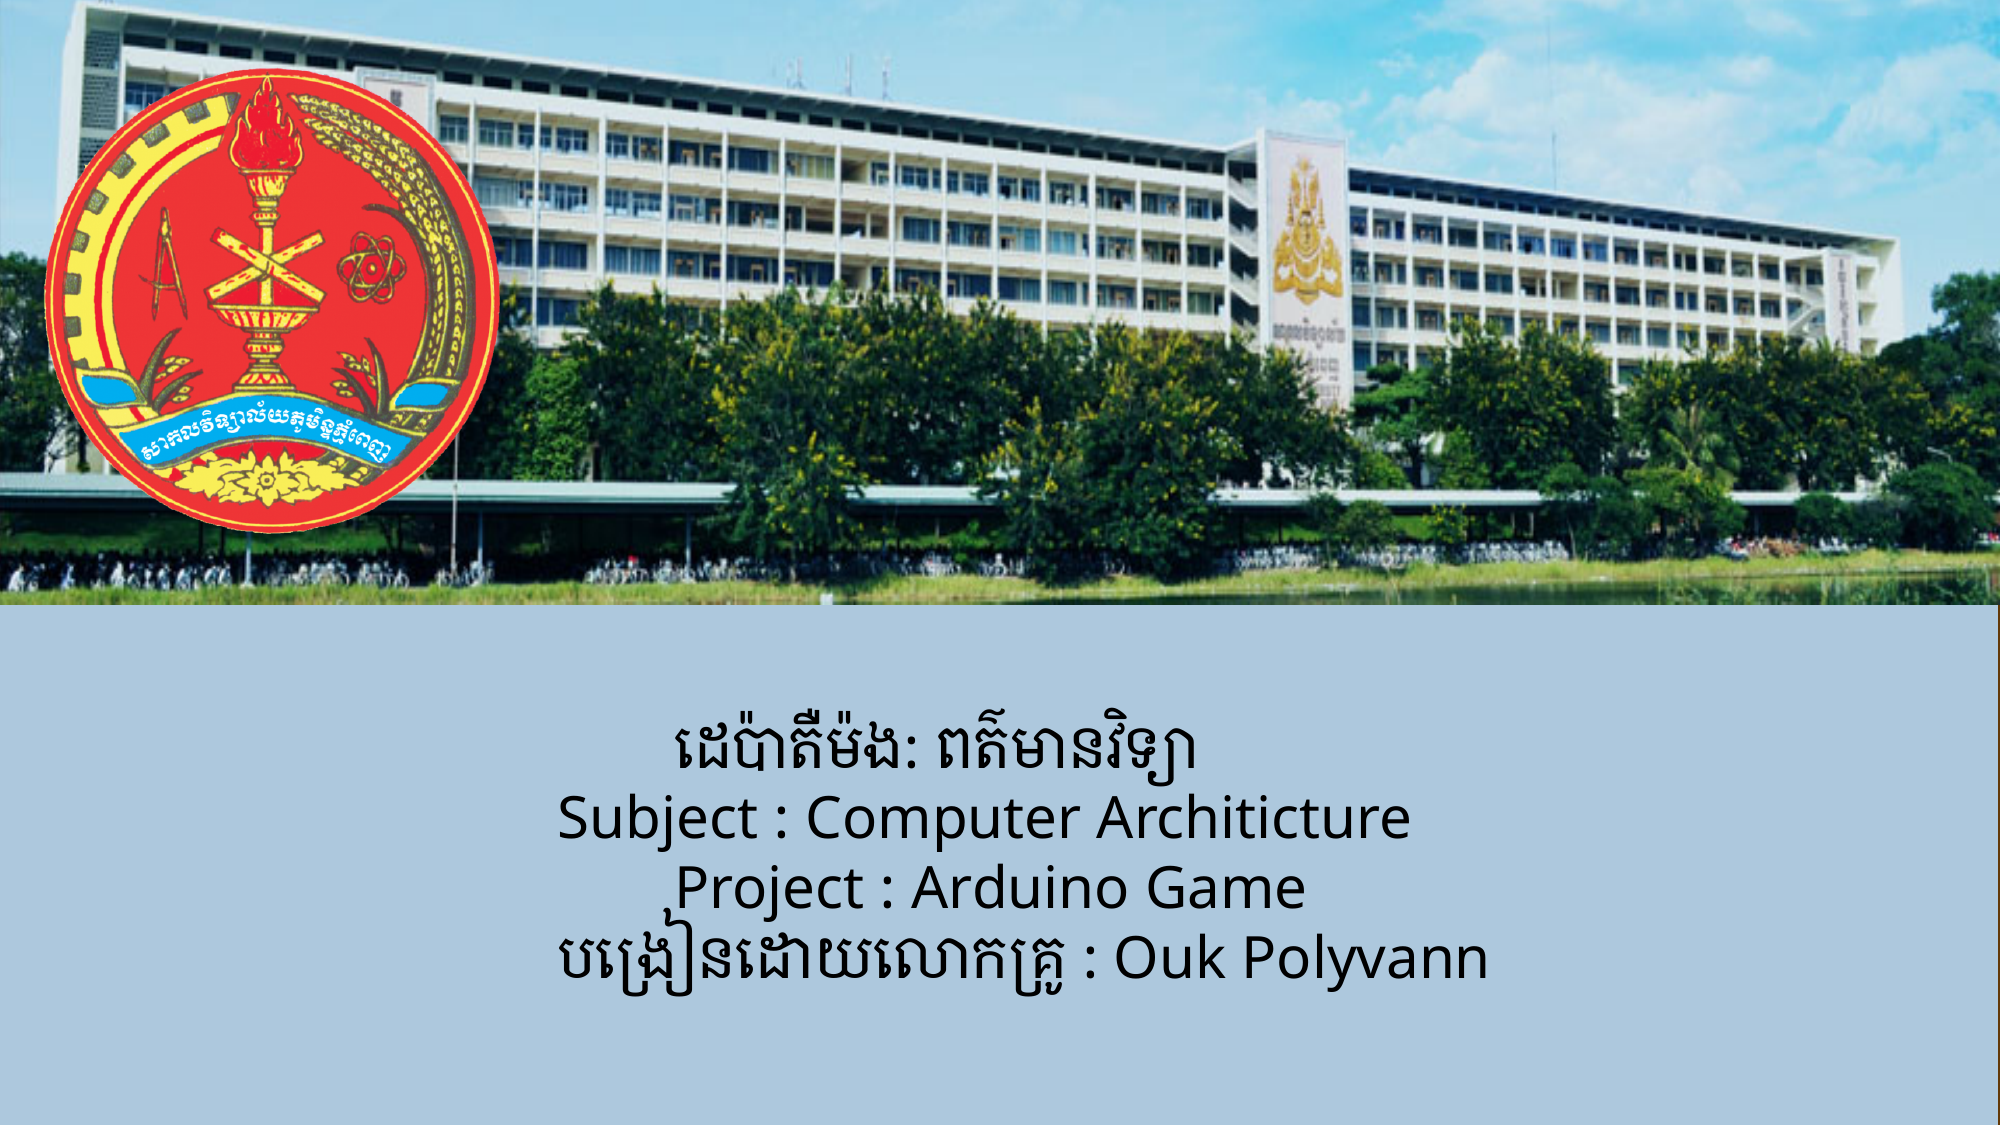

ដេប៉ាតឺម៉ង: ពត៌មានវិទ្យា
 Subject : Computer Architicture
   Project : Arduino Game
 បង្រៀនដោយលោកគ្រូ : Ouk Polyvann